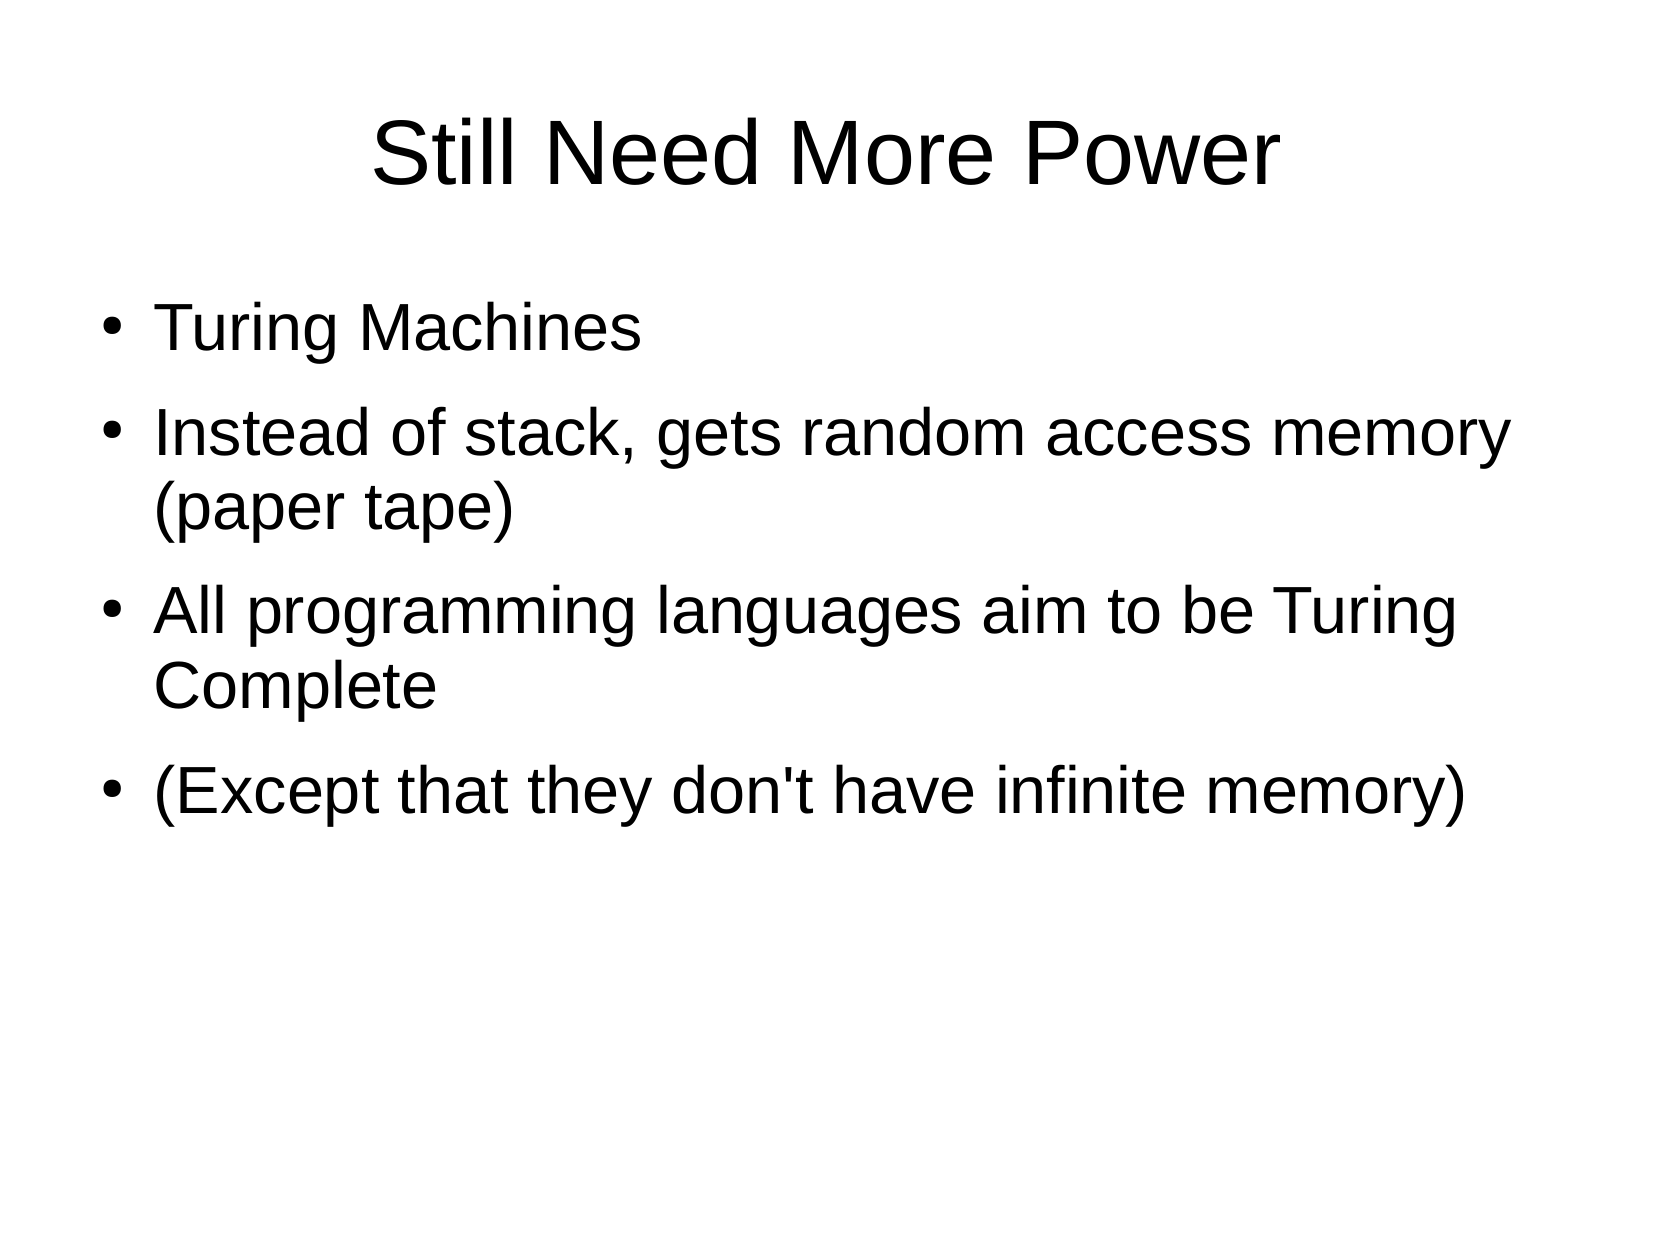

# Still Need More Power
Turing Machines
Instead of stack, gets random access memory (paper tape)
All programming languages aim to be Turing Complete
(Except that they don't have infinite memory)